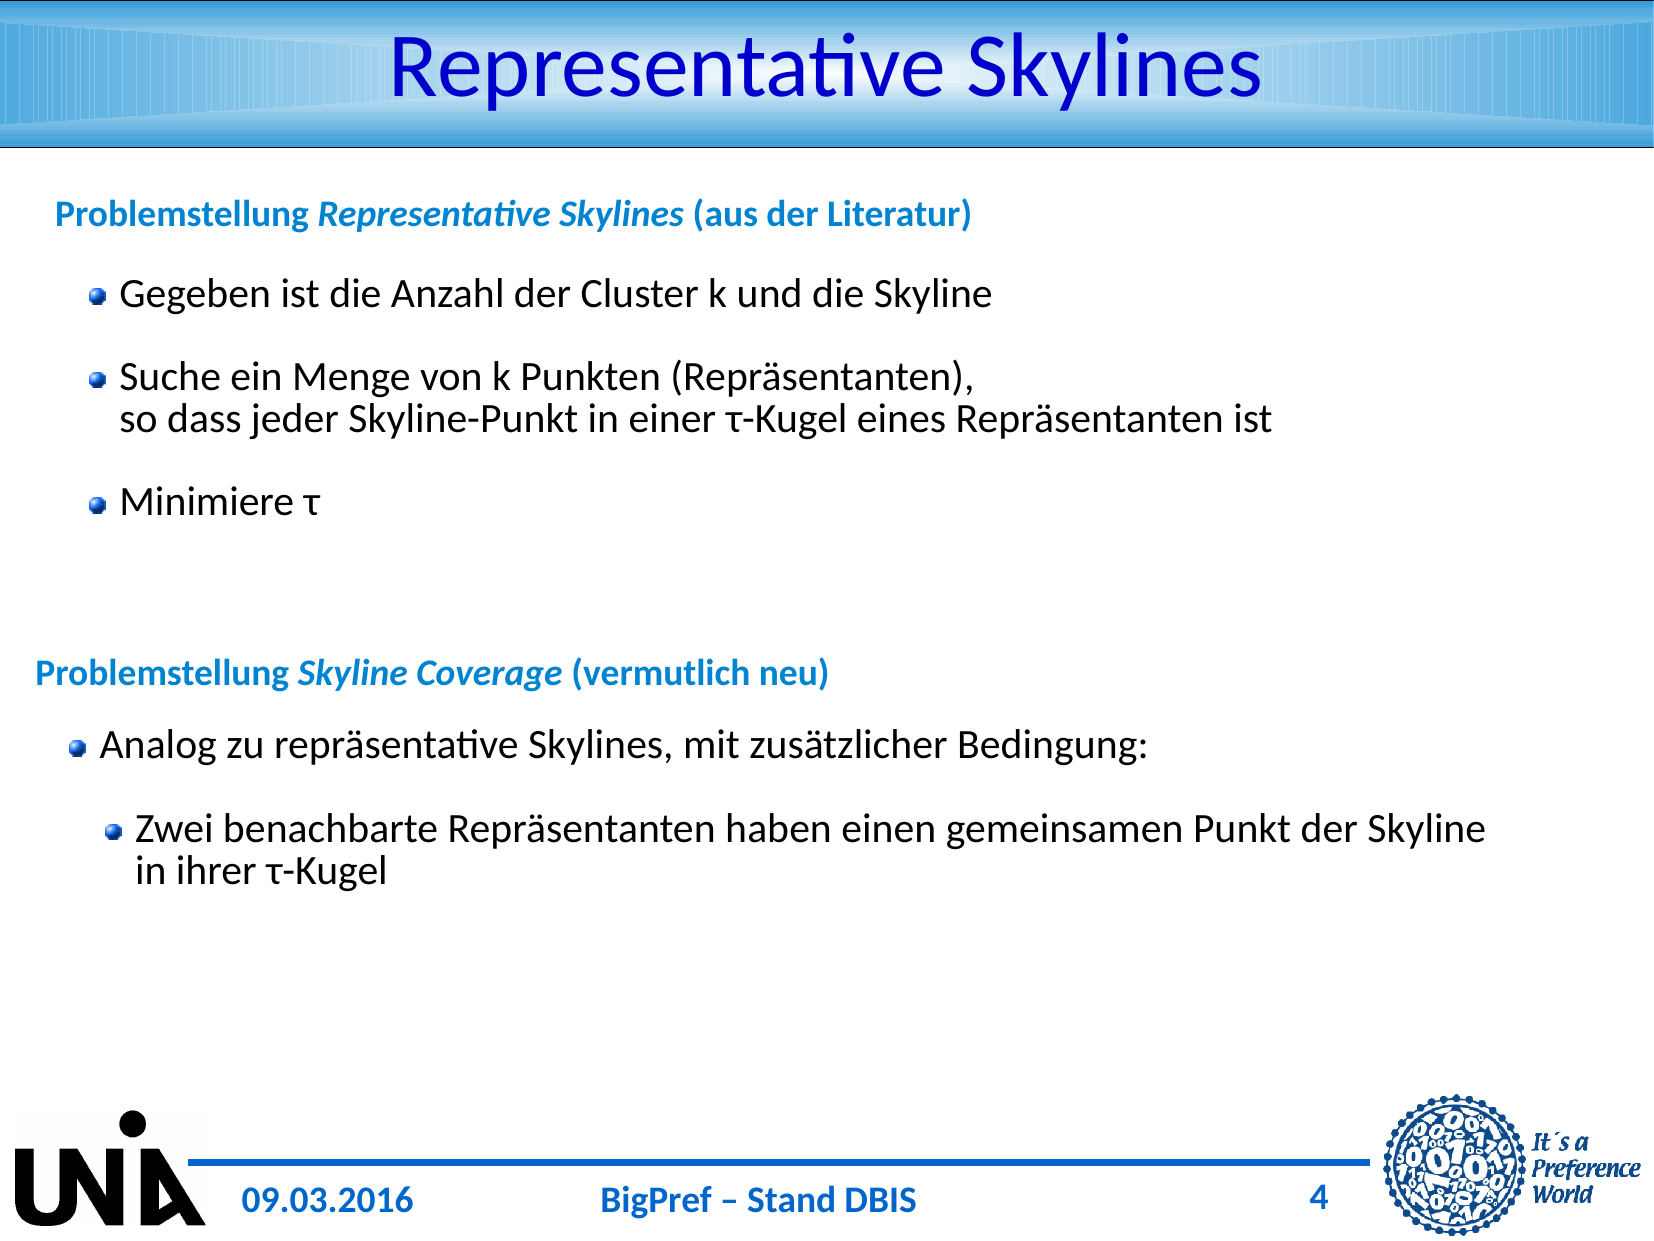

# Representative Skylines
Problemstellung Representative Skylines (aus der Literatur)
Gegeben ist die Anzahl der Cluster k und die Skyline
Suche ein Menge von k Punkten (Repräsentanten),
so dass jeder Skyline-Punkt in einer τ-Kugel eines Repräsentanten ist
Minimiere τ
Problemstellung Skyline Coverage (vermutlich neu)
Analog zu repräsentative Skylines, mit zusätzlicher Bedingung:
Zwei benachbarte Repräsentanten haben einen gemeinsamen Punkt der Skyline in ihrer τ-Kugel